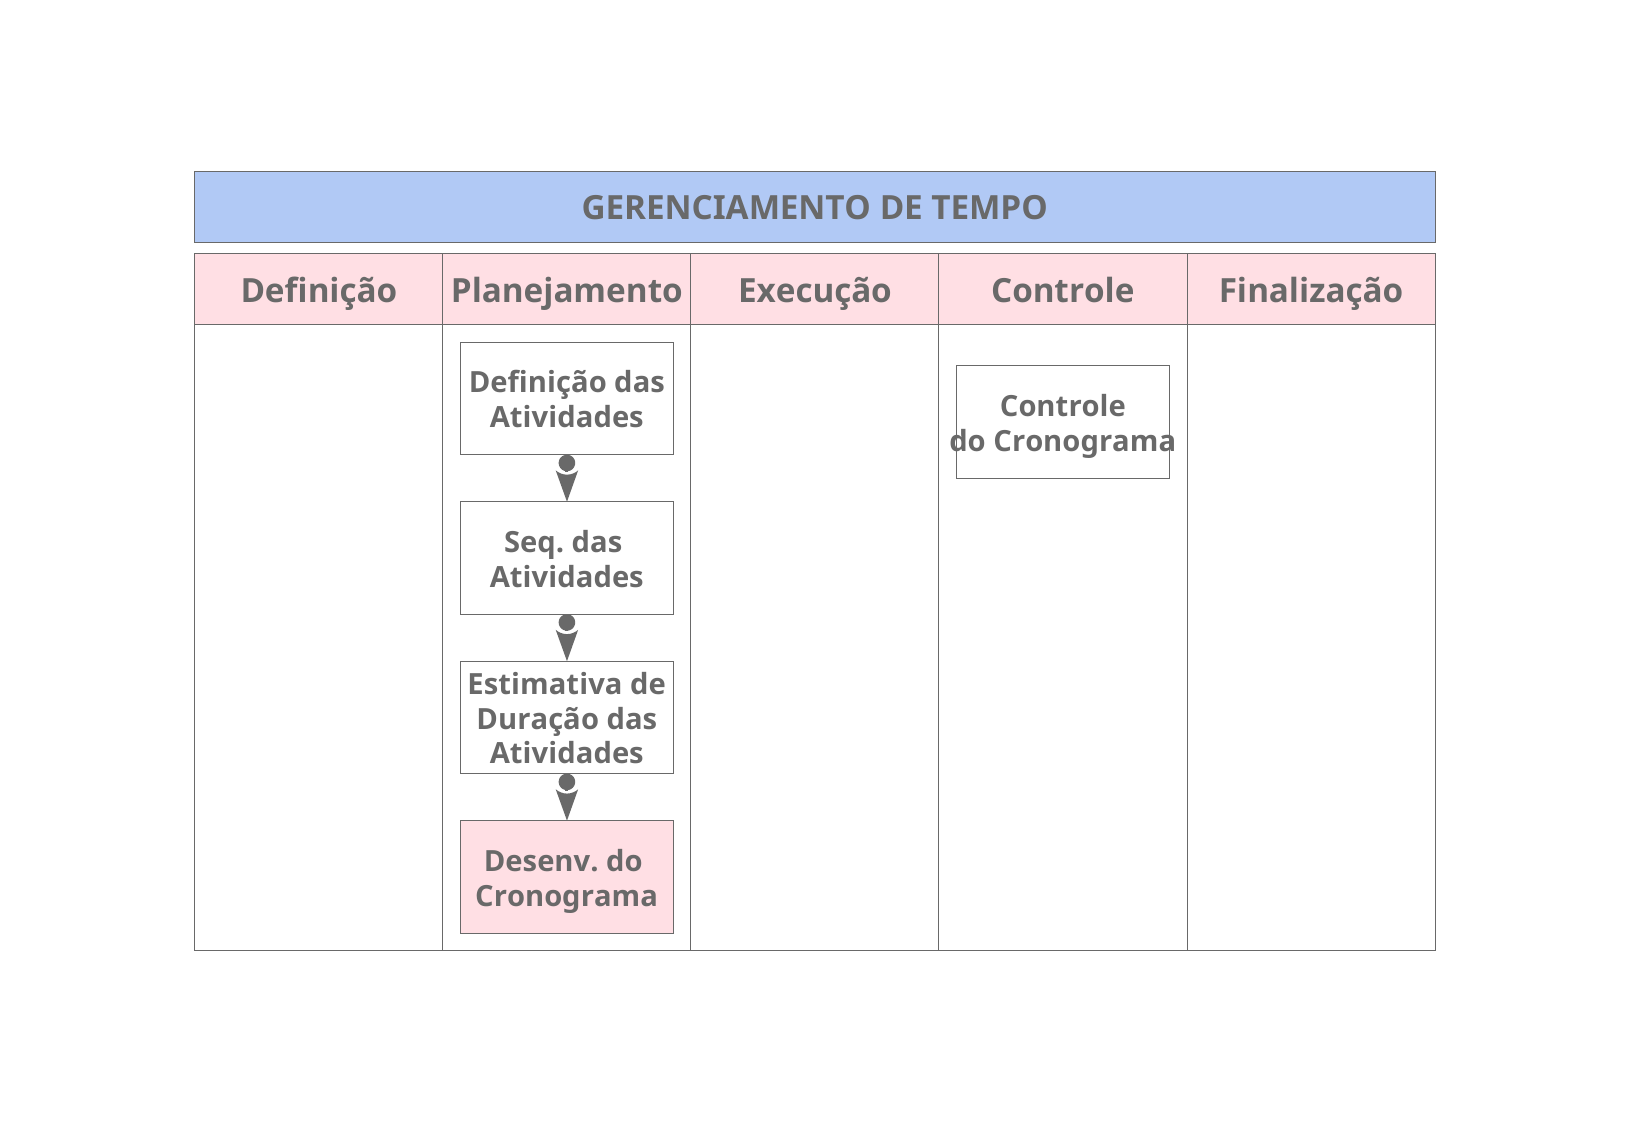

GERENCIAMENTO DE TEMPO
Definição
Planejamento
Execução
Controle
Finalização
Definição das
Atividades
Controle
do Cronograma
Seq. das
Atividades
Estimativa de
Duração das
Atividades
Desenv. do
Cronograma